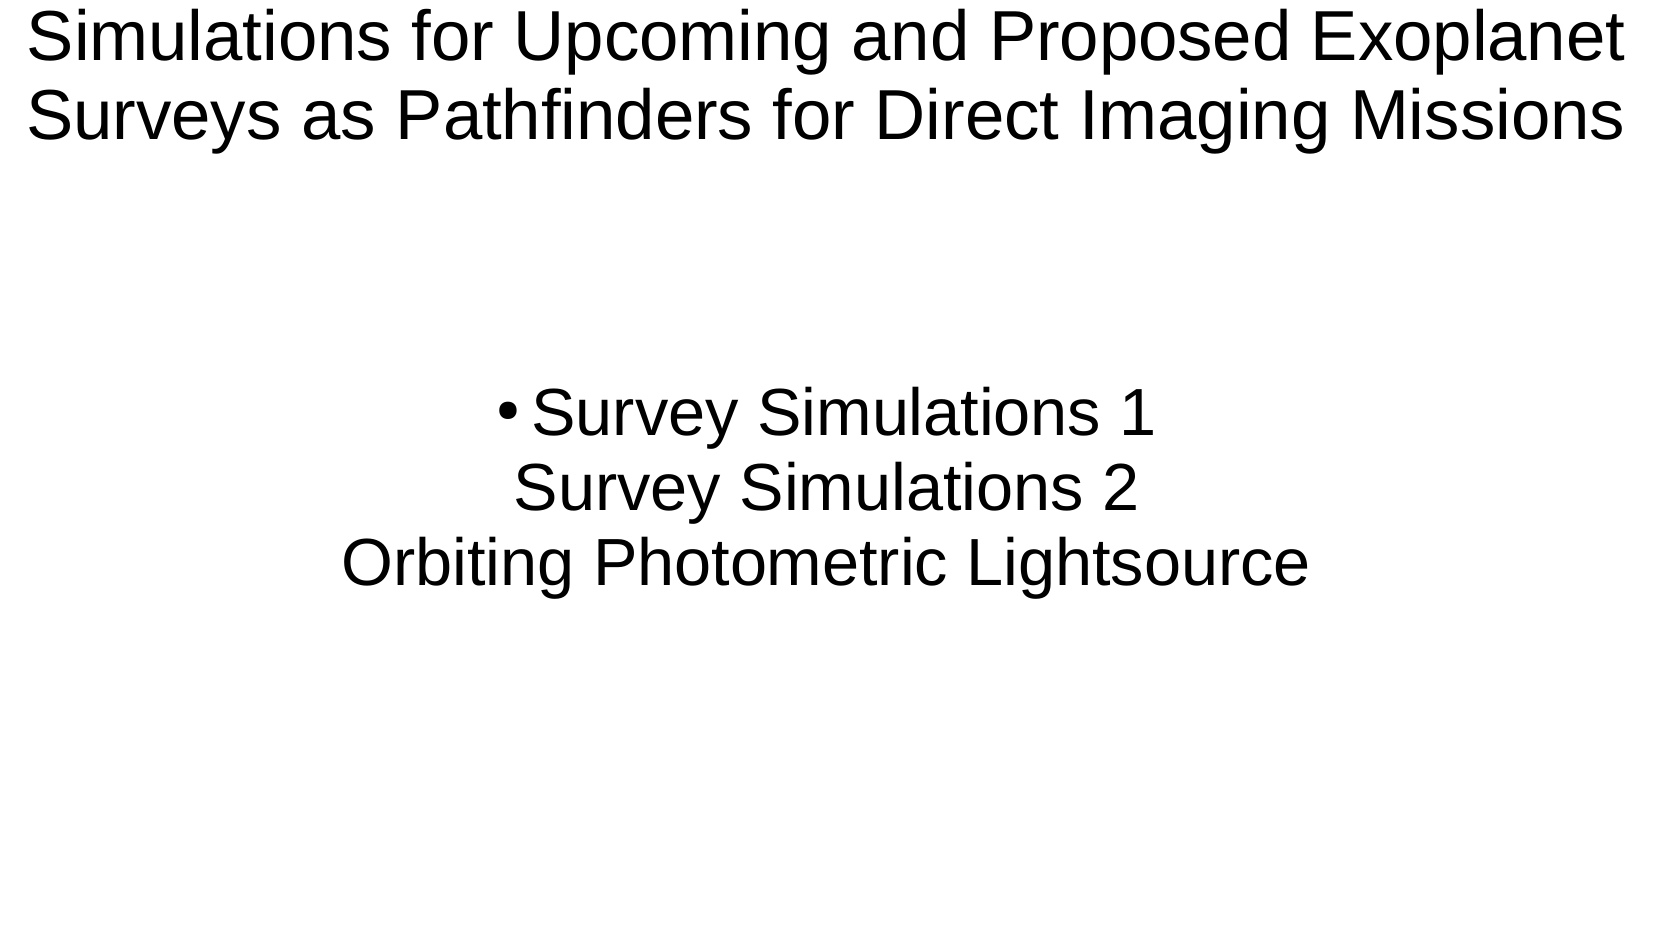

# Simulations for Upcoming and Proposed Exoplanet Surveys as Pathfinders for Direct Imaging Missions
Survey Simulations 1
Survey Simulations 2
Orbiting Photometric Lightsource